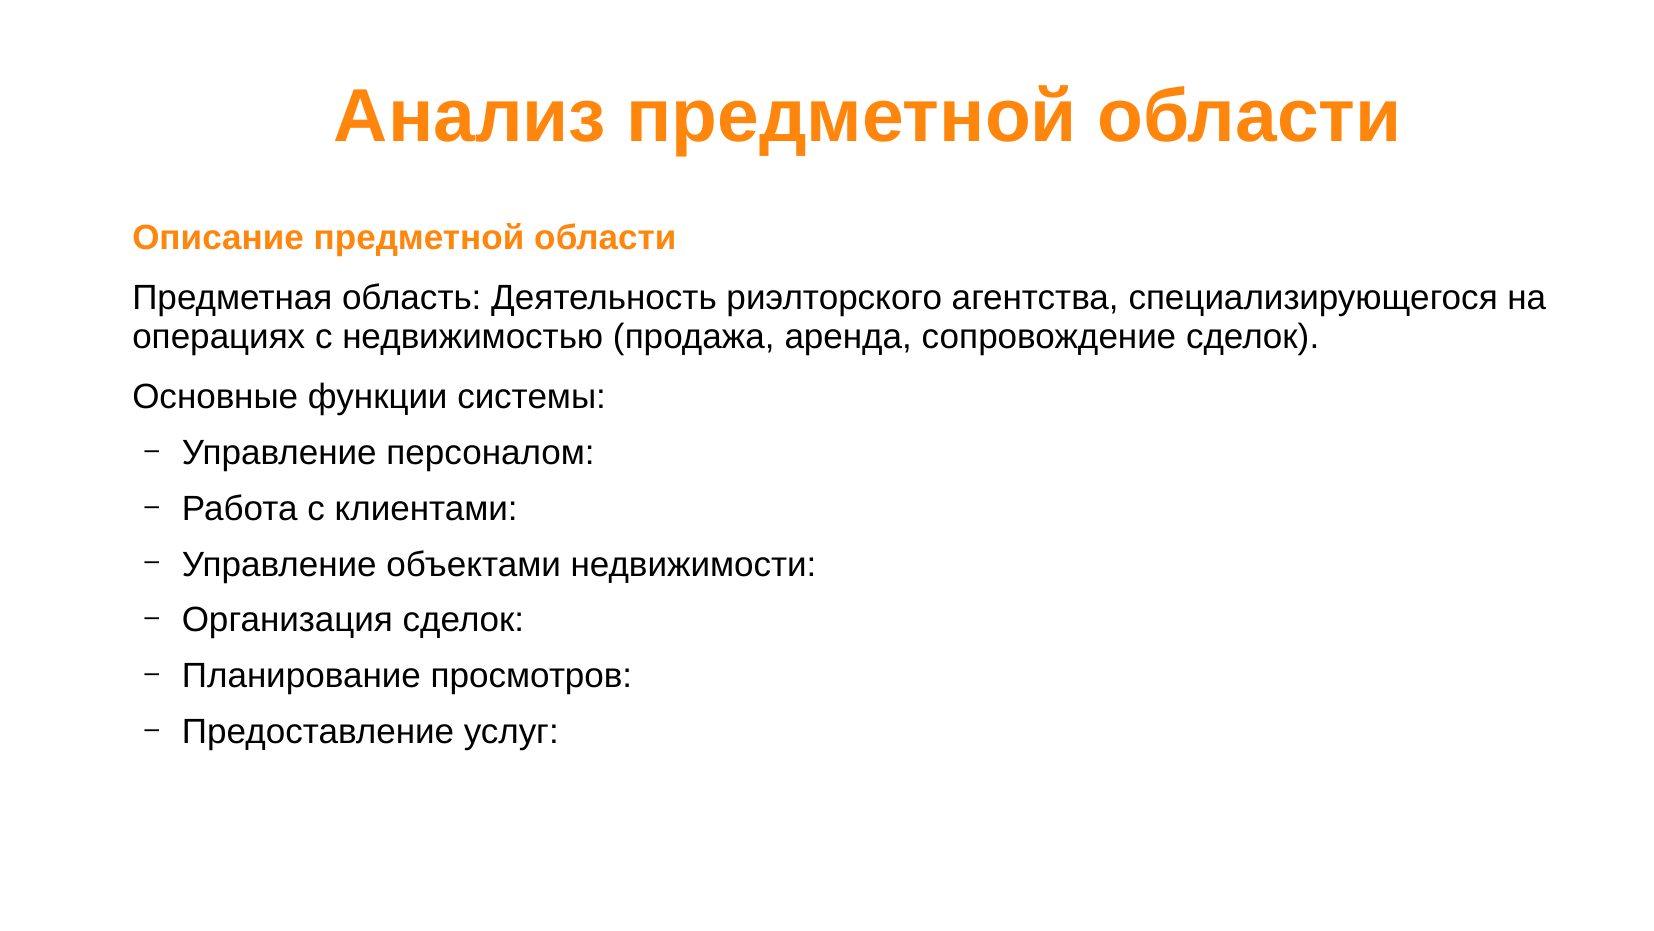

# Анализ предметной области
Описание предметной области
Предметная область: Деятельность риэлторского агентства, специализирующегося на операциях с недвижимостью (продажа, аренда, сопровождение сделок).
Основные функции системы:
Управление персоналом:
Работа с клиентами:
Управление объектами недвижимости:
Организация сделок:
Планирование просмотров:
Предоставление услуг: